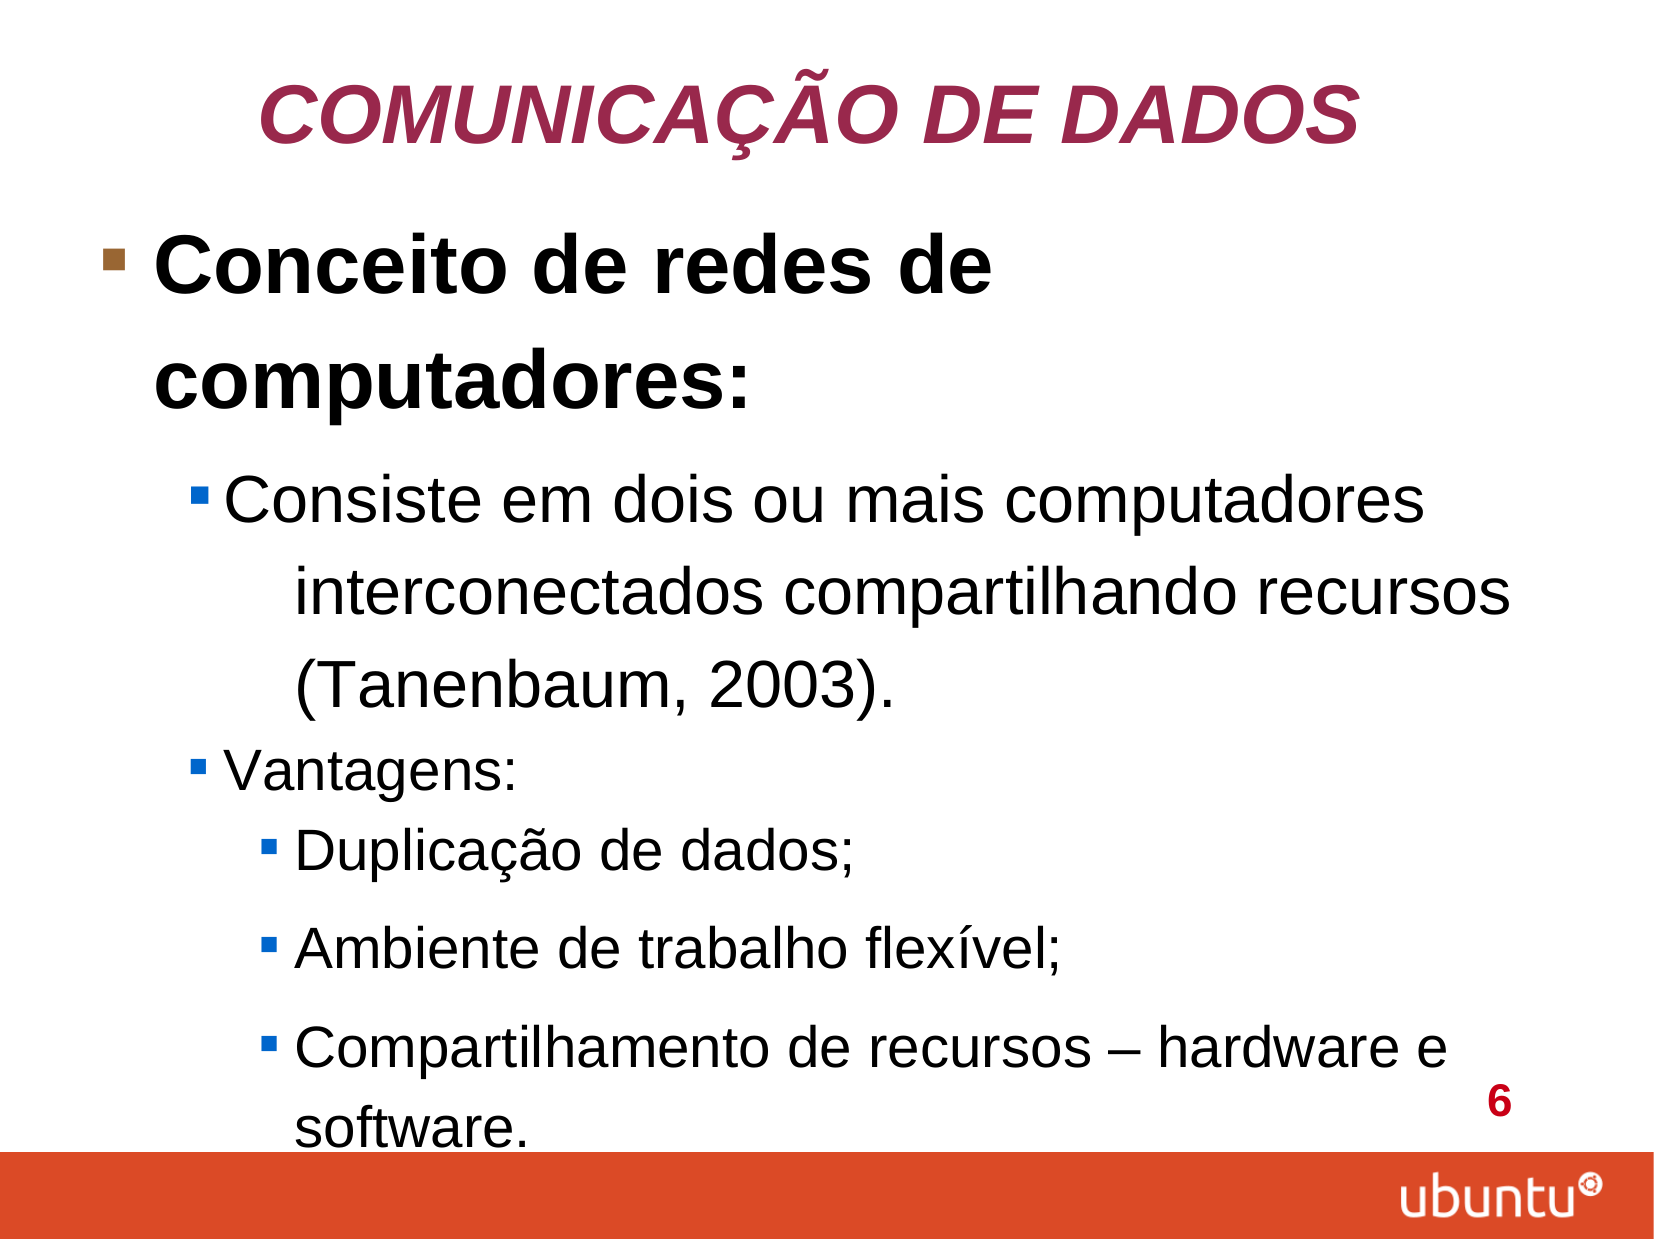

# COMUNICAÇÃO DE DADOS
Conceito de redes de computadores:
Consiste em dois ou mais computadores interconectados compartilhando recursos (Tanenbaum, 2003).
Vantagens:
Duplicação de dados;
Ambiente de trabalho flexível;
Compartilhamento de recursos – hardware e software.